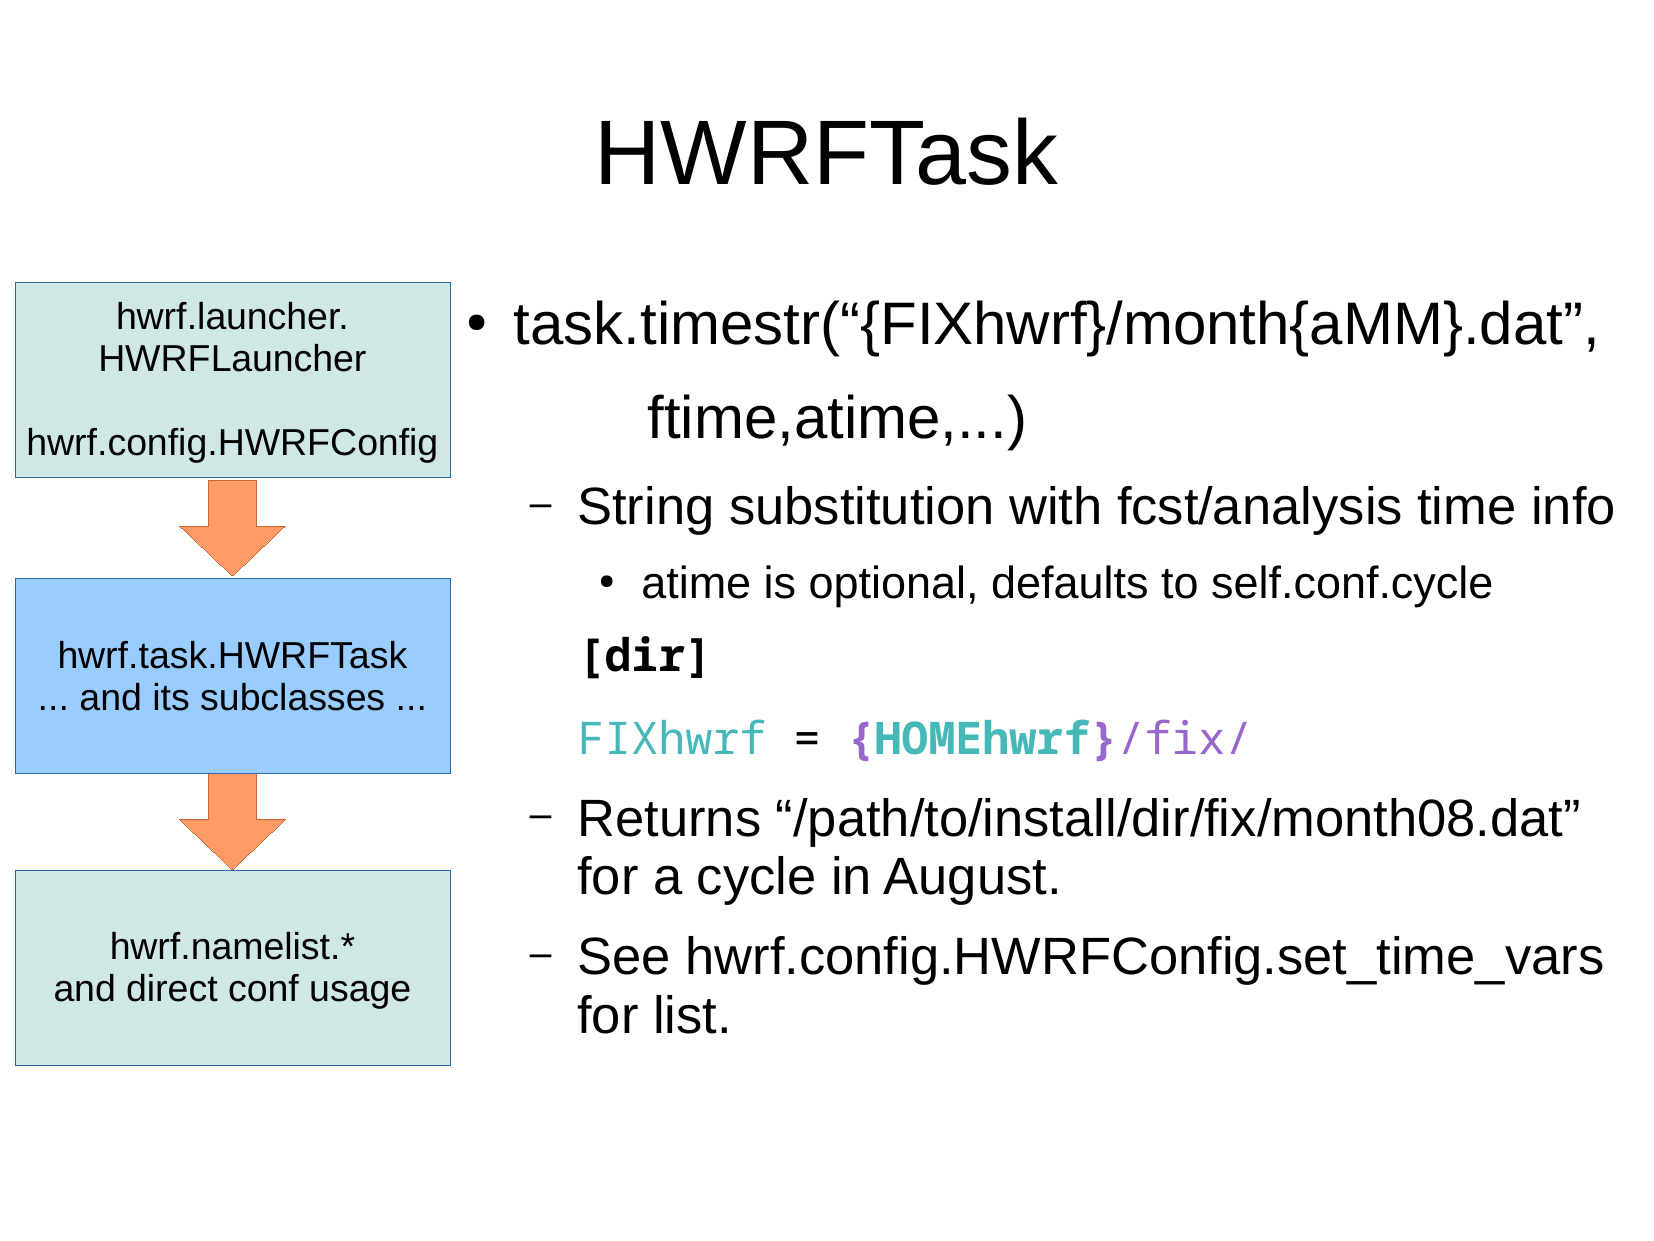

# HWRFTask
hwrf.launcher.
HWRFLauncher
hwrf.config.HWRFConfig
task.timestr(“{FIXhwrf}/month{aMM}.dat”,
 ftime,atime,...)
String substitution with fcst/analysis time info
atime is optional, defaults to self.conf.cycle
[dir]
FIXhwrf = {HOMEhwrf}/fix/
Returns “/path/to/install/dir/fix/month08.dat” for a cycle in August.
See hwrf.config.HWRFConfig.set_time_vars for list.
hwrf.task.HWRFTask
... and its subclasses ...
hwrf.namelist.*
and direct conf usage